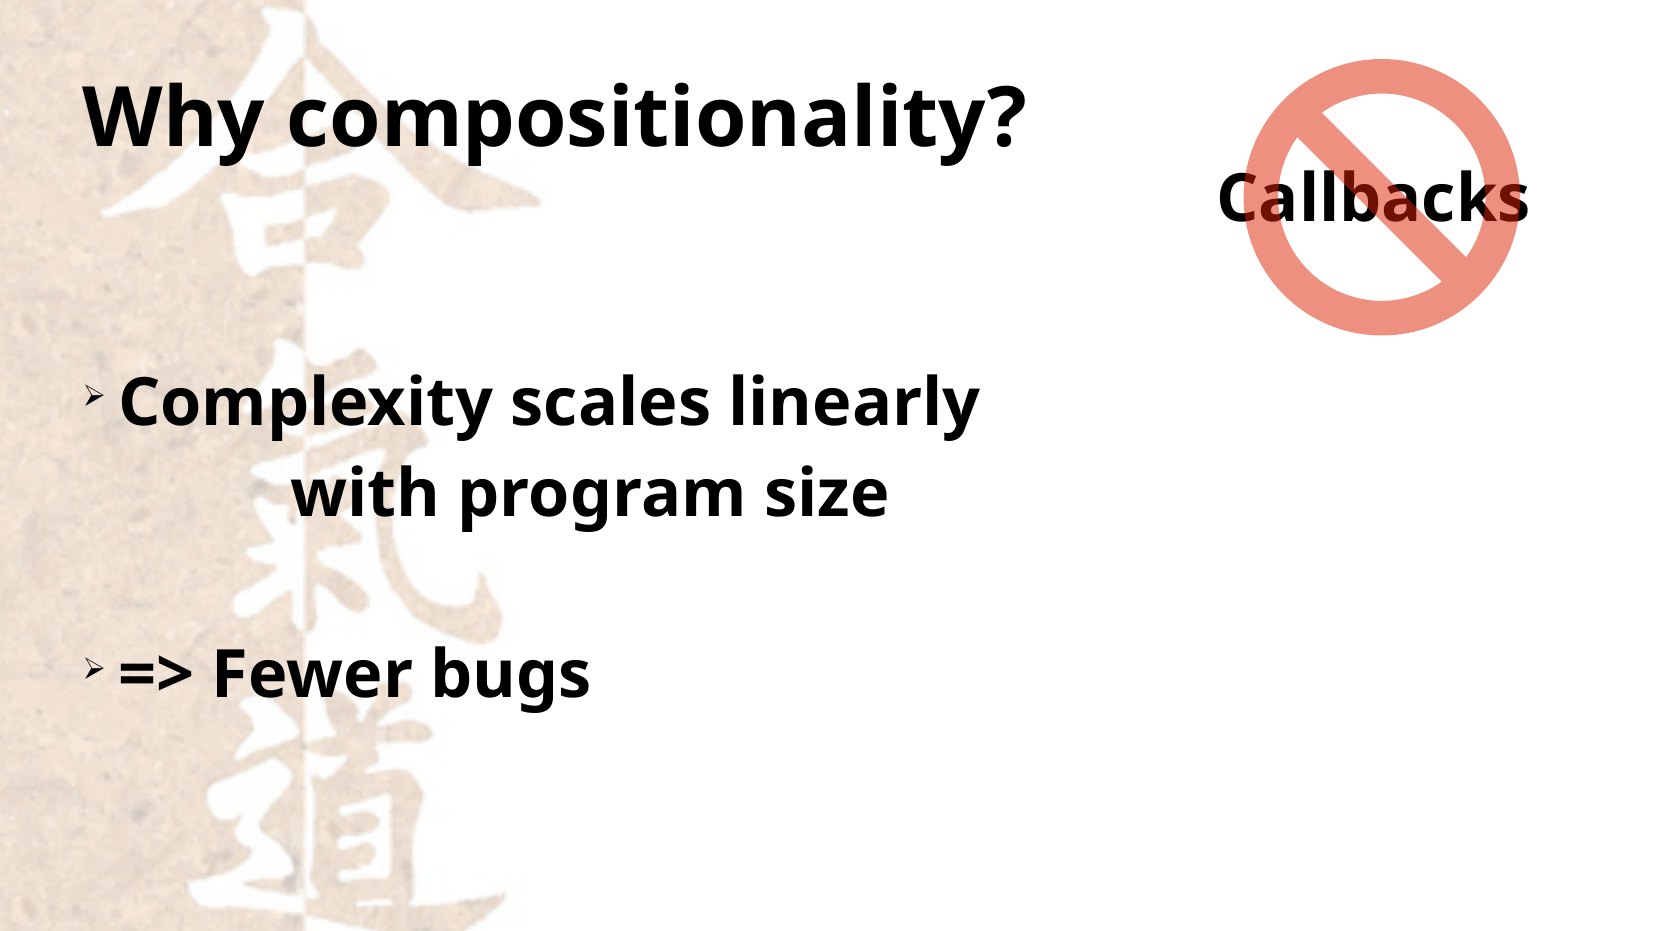

# Why compositionality?
Callbacks
Complexity scales linearly
 with program size
=> Fewer bugs